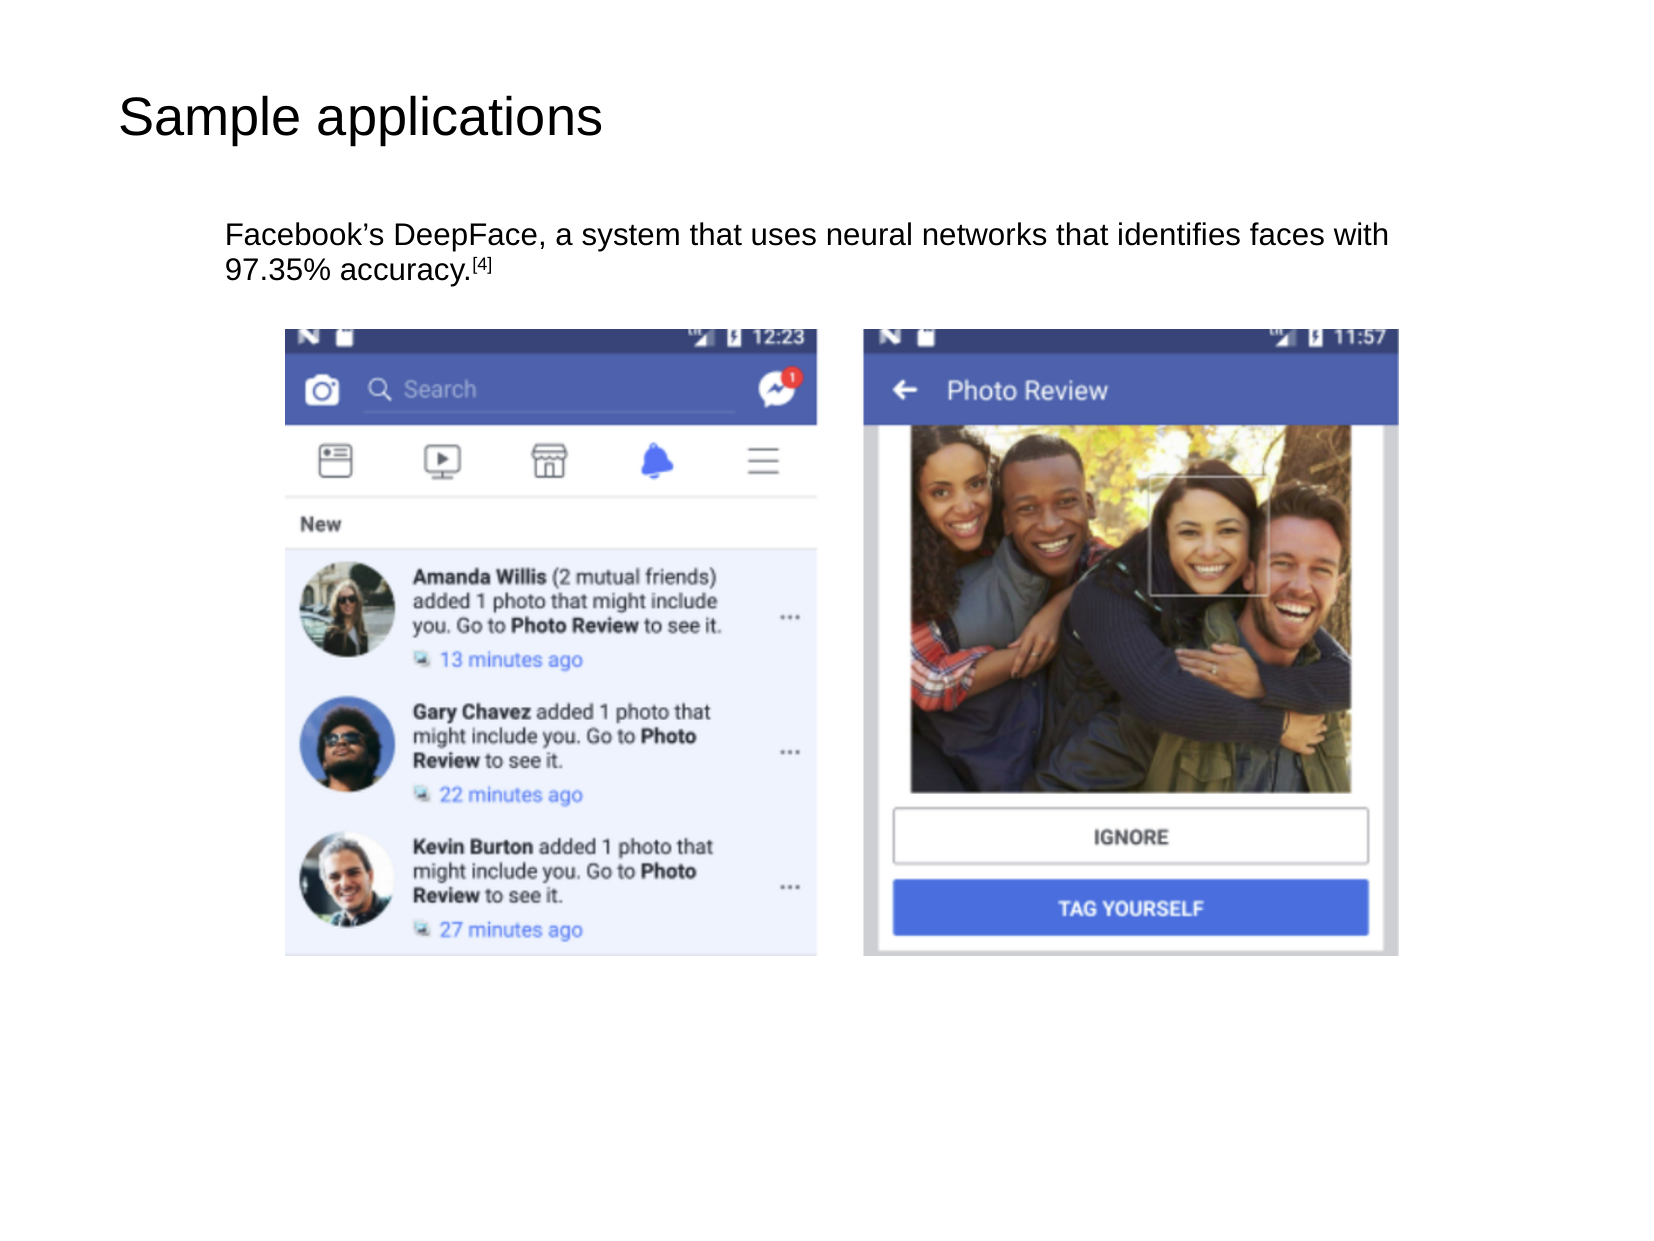

# Sample applications
Facebook’s DeepFace, a system that uses neural networks that identifies faces with 97.35% accuracy.[4]